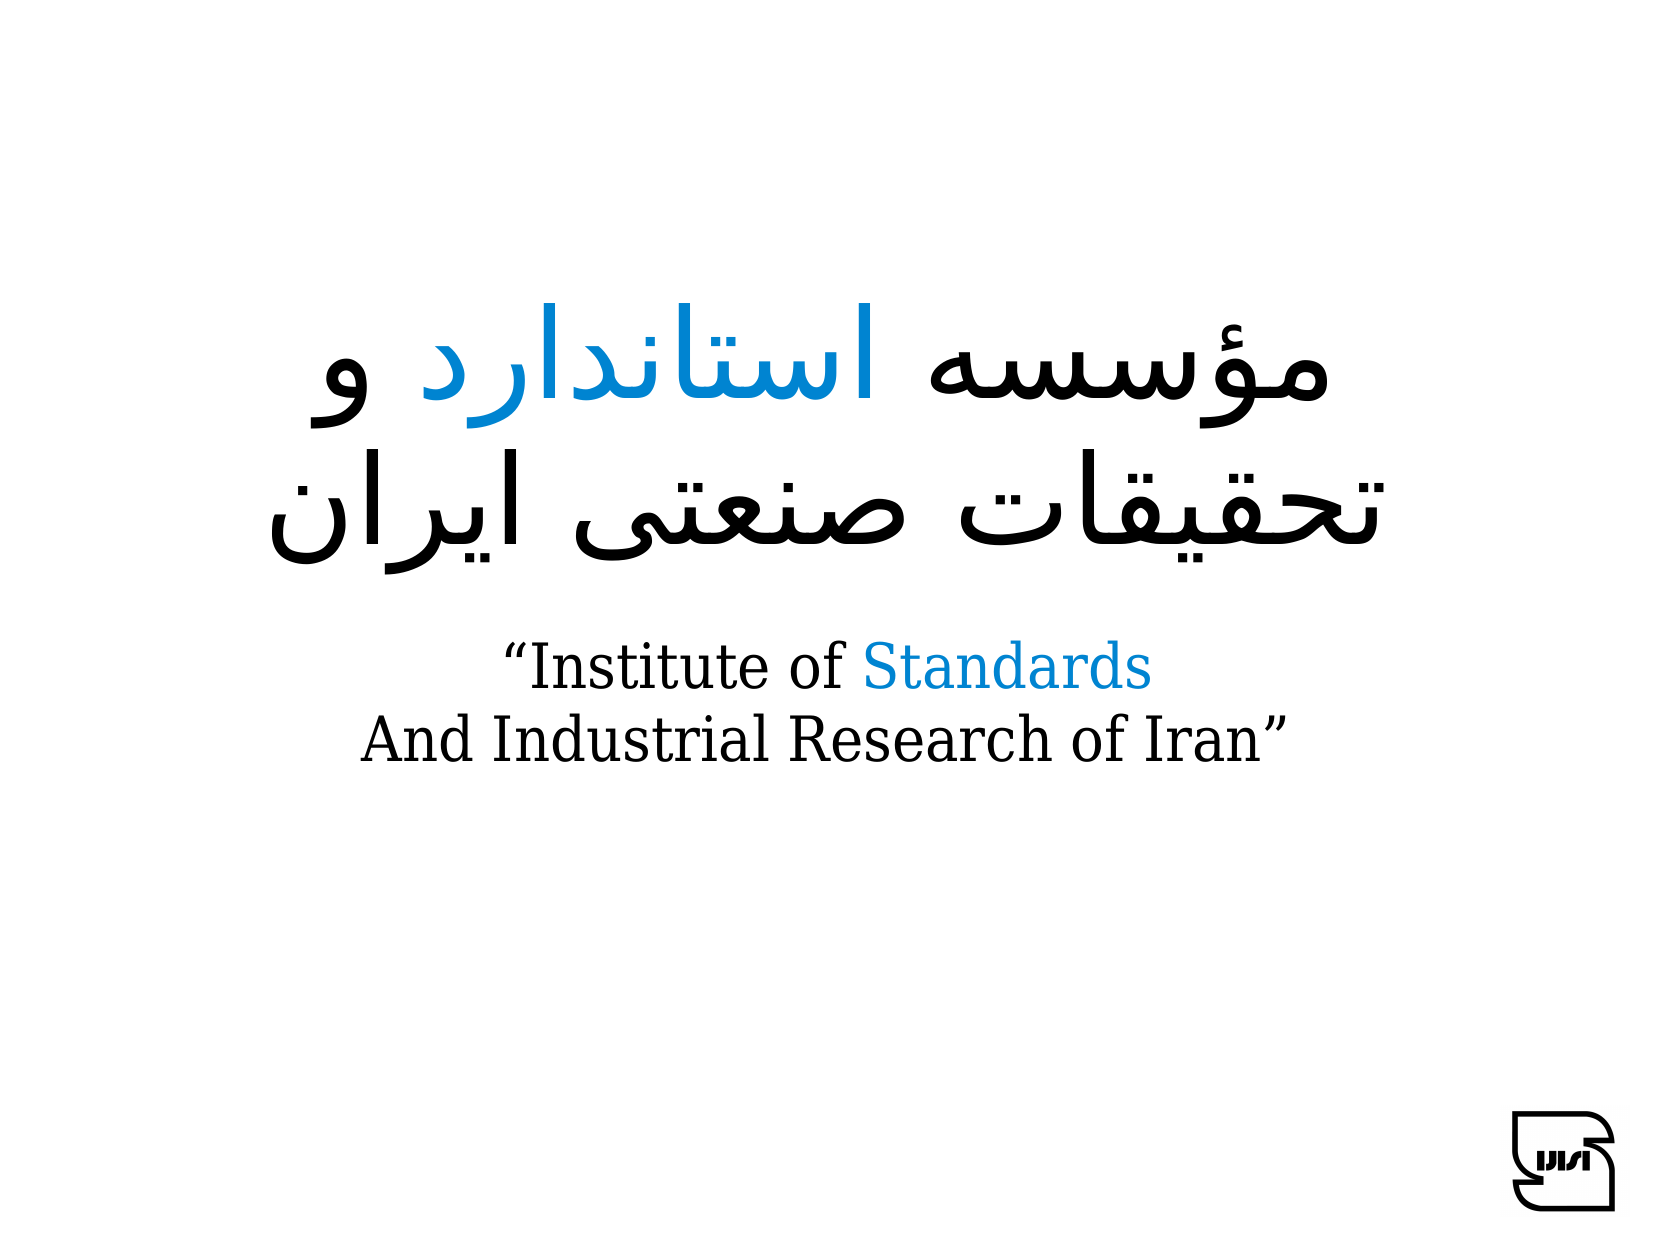

مؤسسه استاندارد و تحقیقات صنعتی ایران
“Institute of Standards
And Industrial Research of Iran”